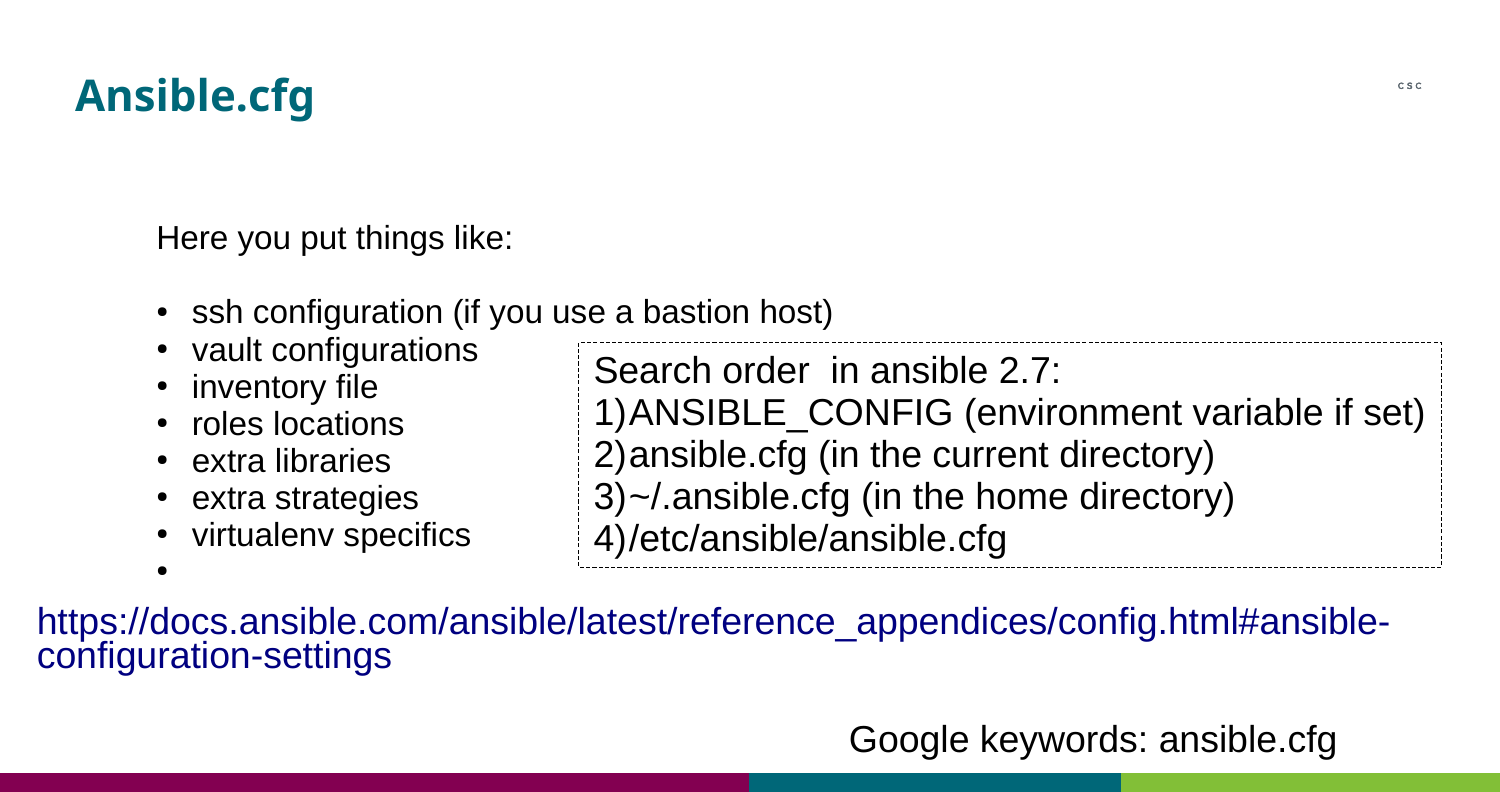

# Ansible.cfg
Here you put things like:
ssh configuration (if you use a bastion host)
vault configurations
inventory file
roles locations
extra libraries
extra strategies
virtualenv specifics
Search order in ansible 2.7:
ANSIBLE_CONFIG (environment variable if set)
ansible.cfg (in the current directory)
~/.ansible.cfg (in the home directory)
/etc/ansible/ansible.cfg
https://docs.ansible.com/ansible/latest/reference_appendices/config.html#ansible-configuration-settings
											Google keywords: ansible.cfg